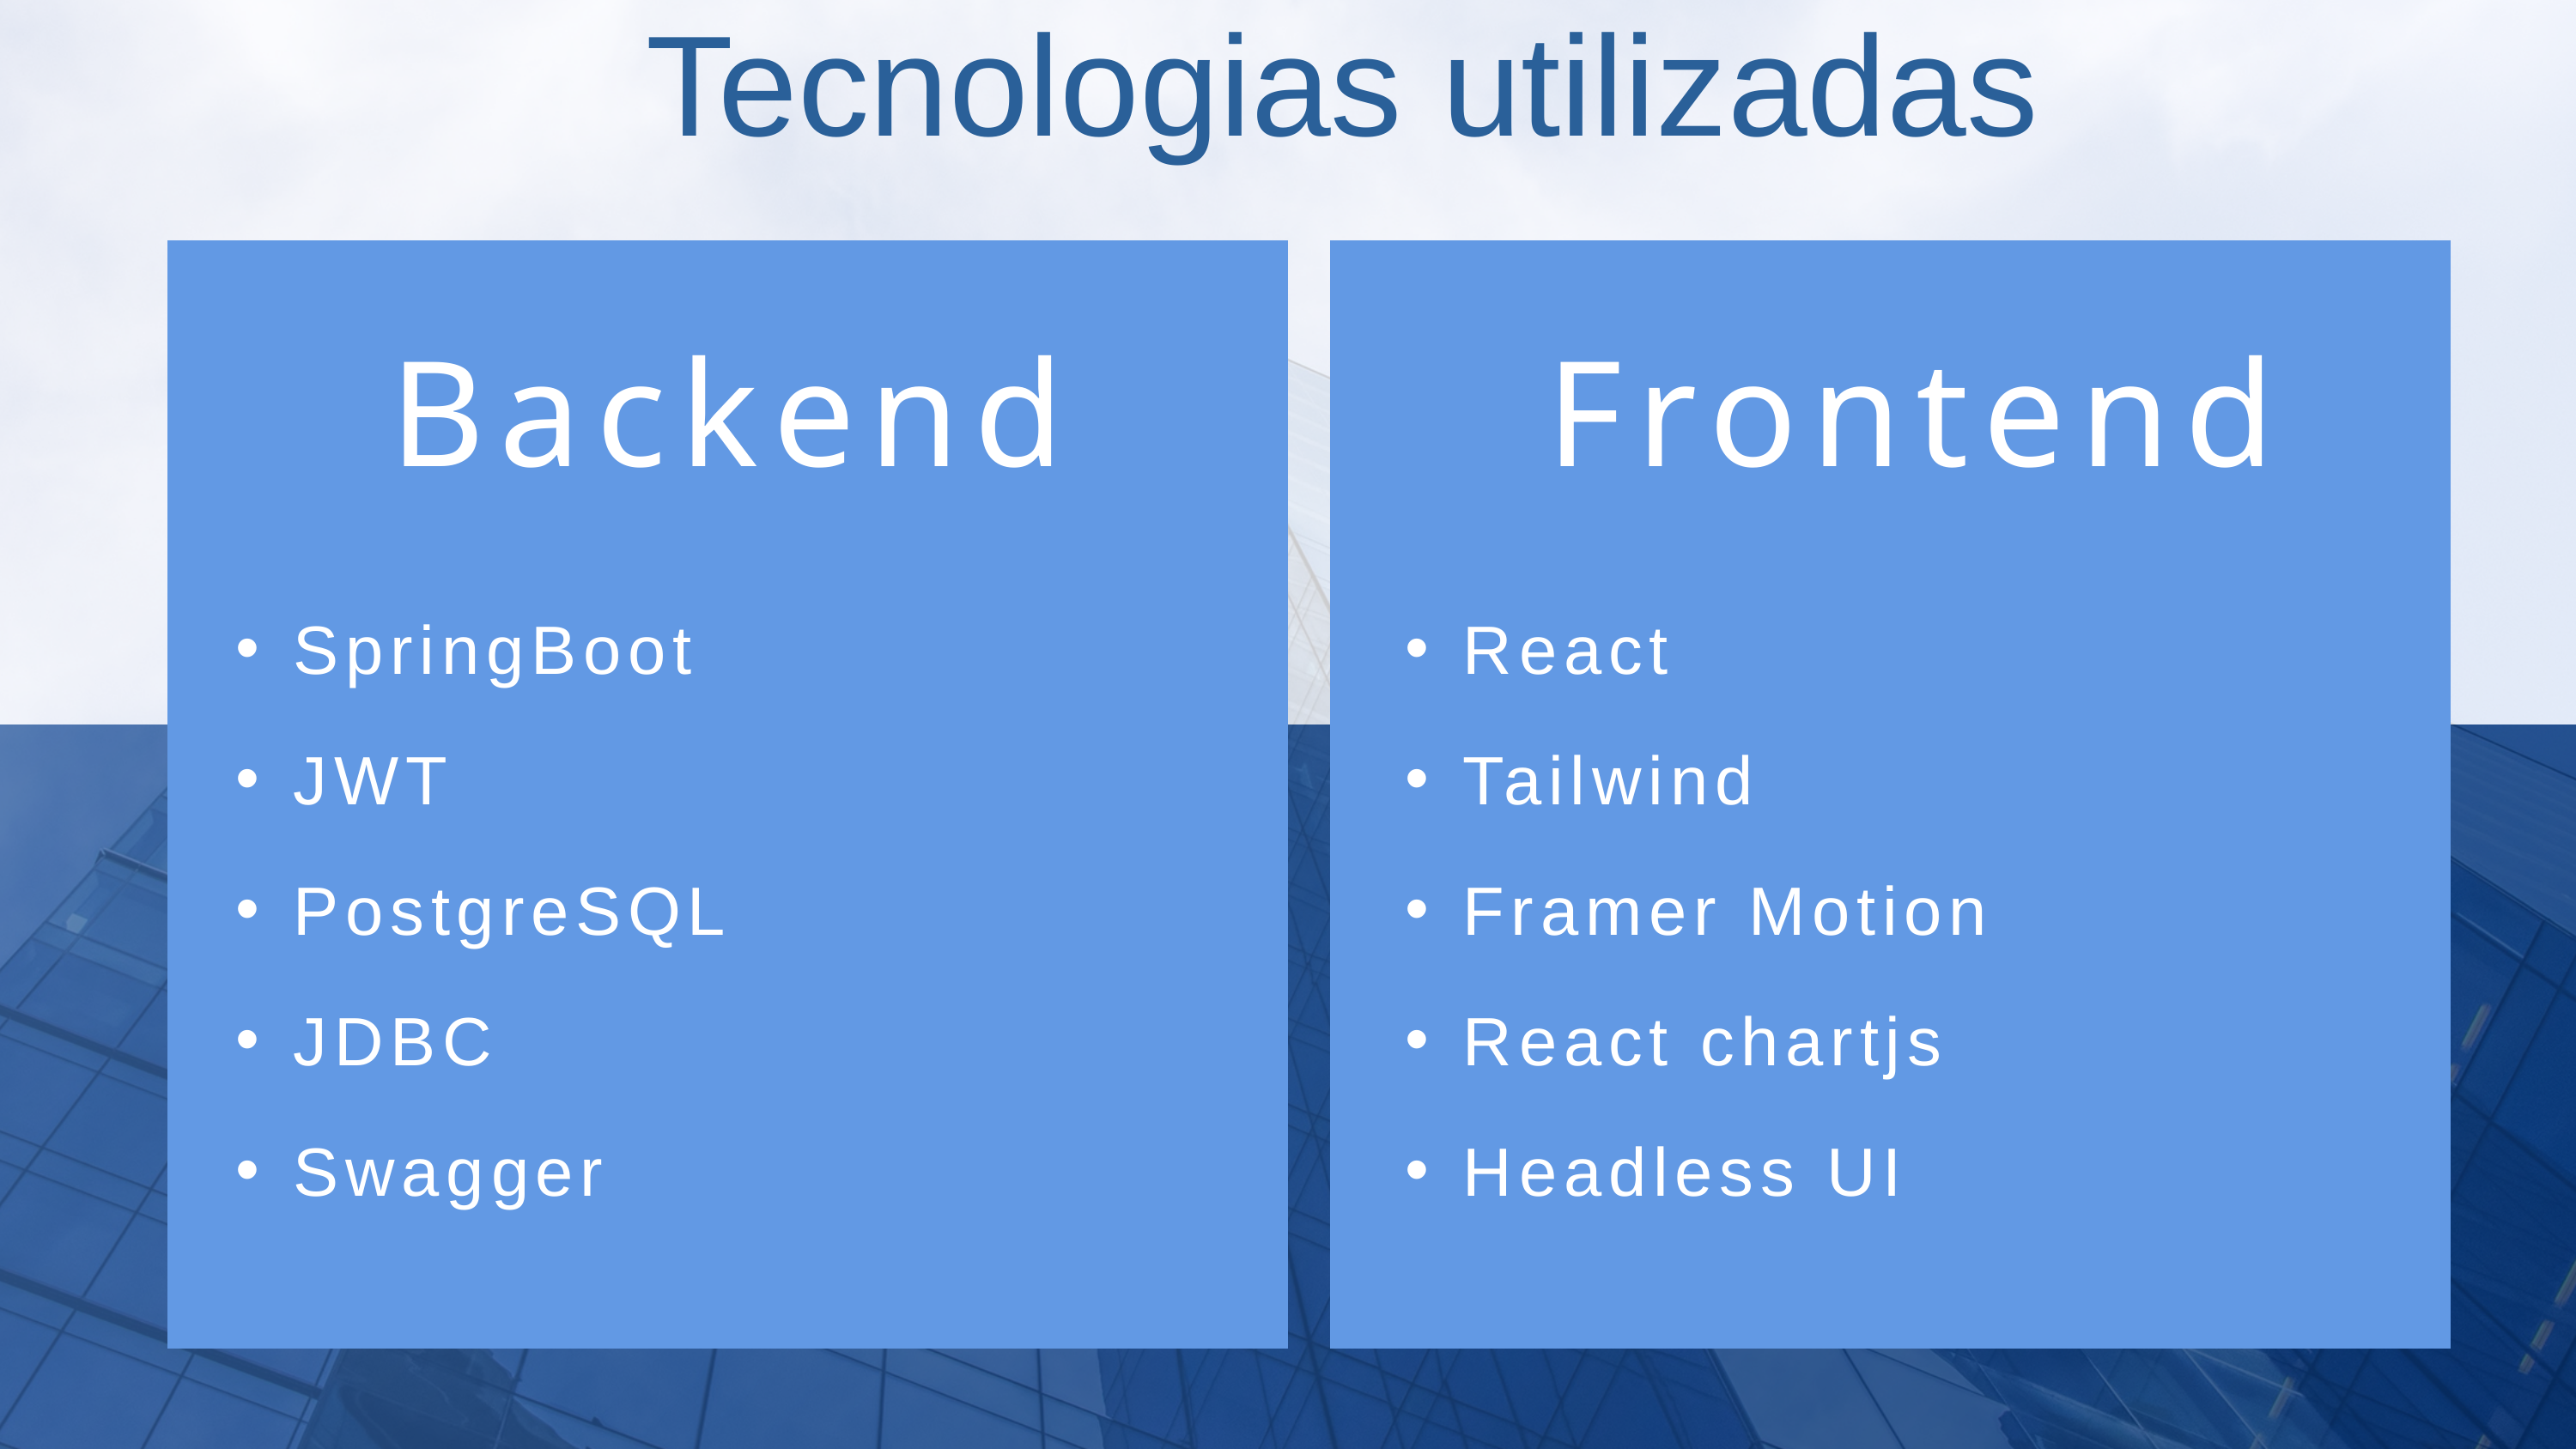

Tecnologias utilizadas
Backend
Frontend
VISION
SpringBoot
JWT
PostgreSQL
JDBC
Swagger
React
Tailwind
Framer Motion
React chartjs
Headless UI